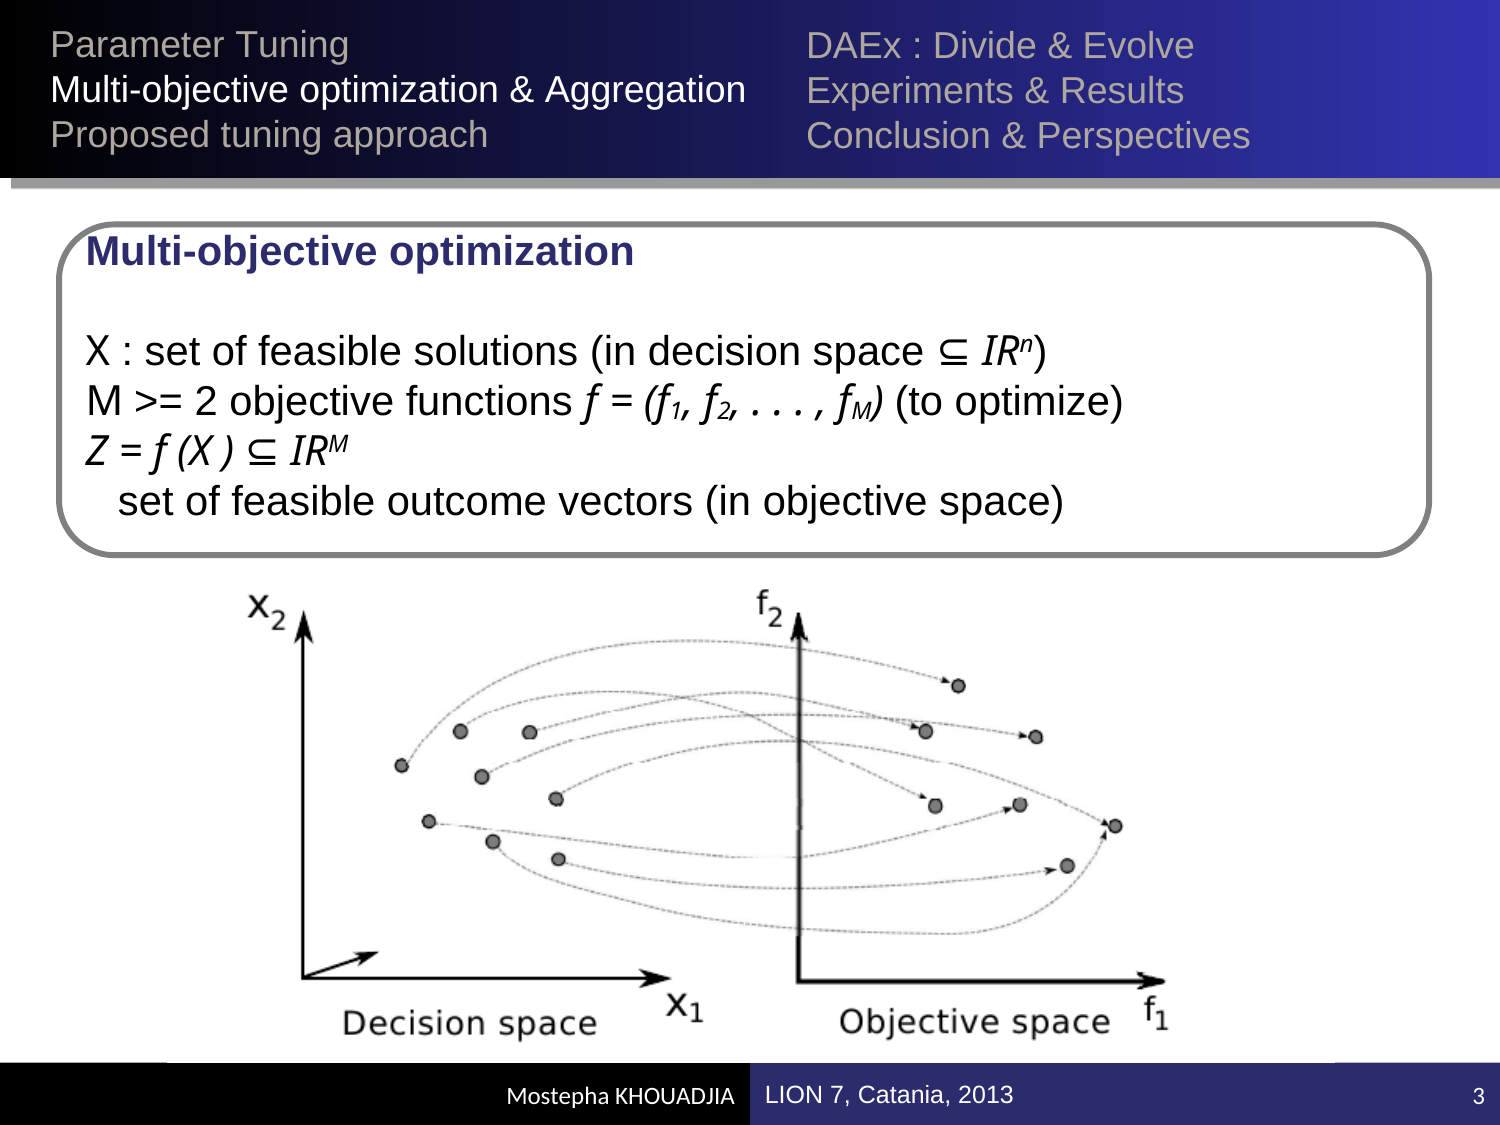

Parameter Tuning
Multi-objective optimization & Aggregation
Proposed tuning approach
DAEx : Divide & Evolve
Experiments & Results
Conclusion & Perspectives
Multi-objective optimization
X : set of feasible solutions (in decision space ⊆ IRn)
M >= 2 objective functions f = (f1, f2, . . . , fM) (to optimize)
Z = f (X ) ⊆ IRM
 set of feasible outcome vectors (in objective space)
3